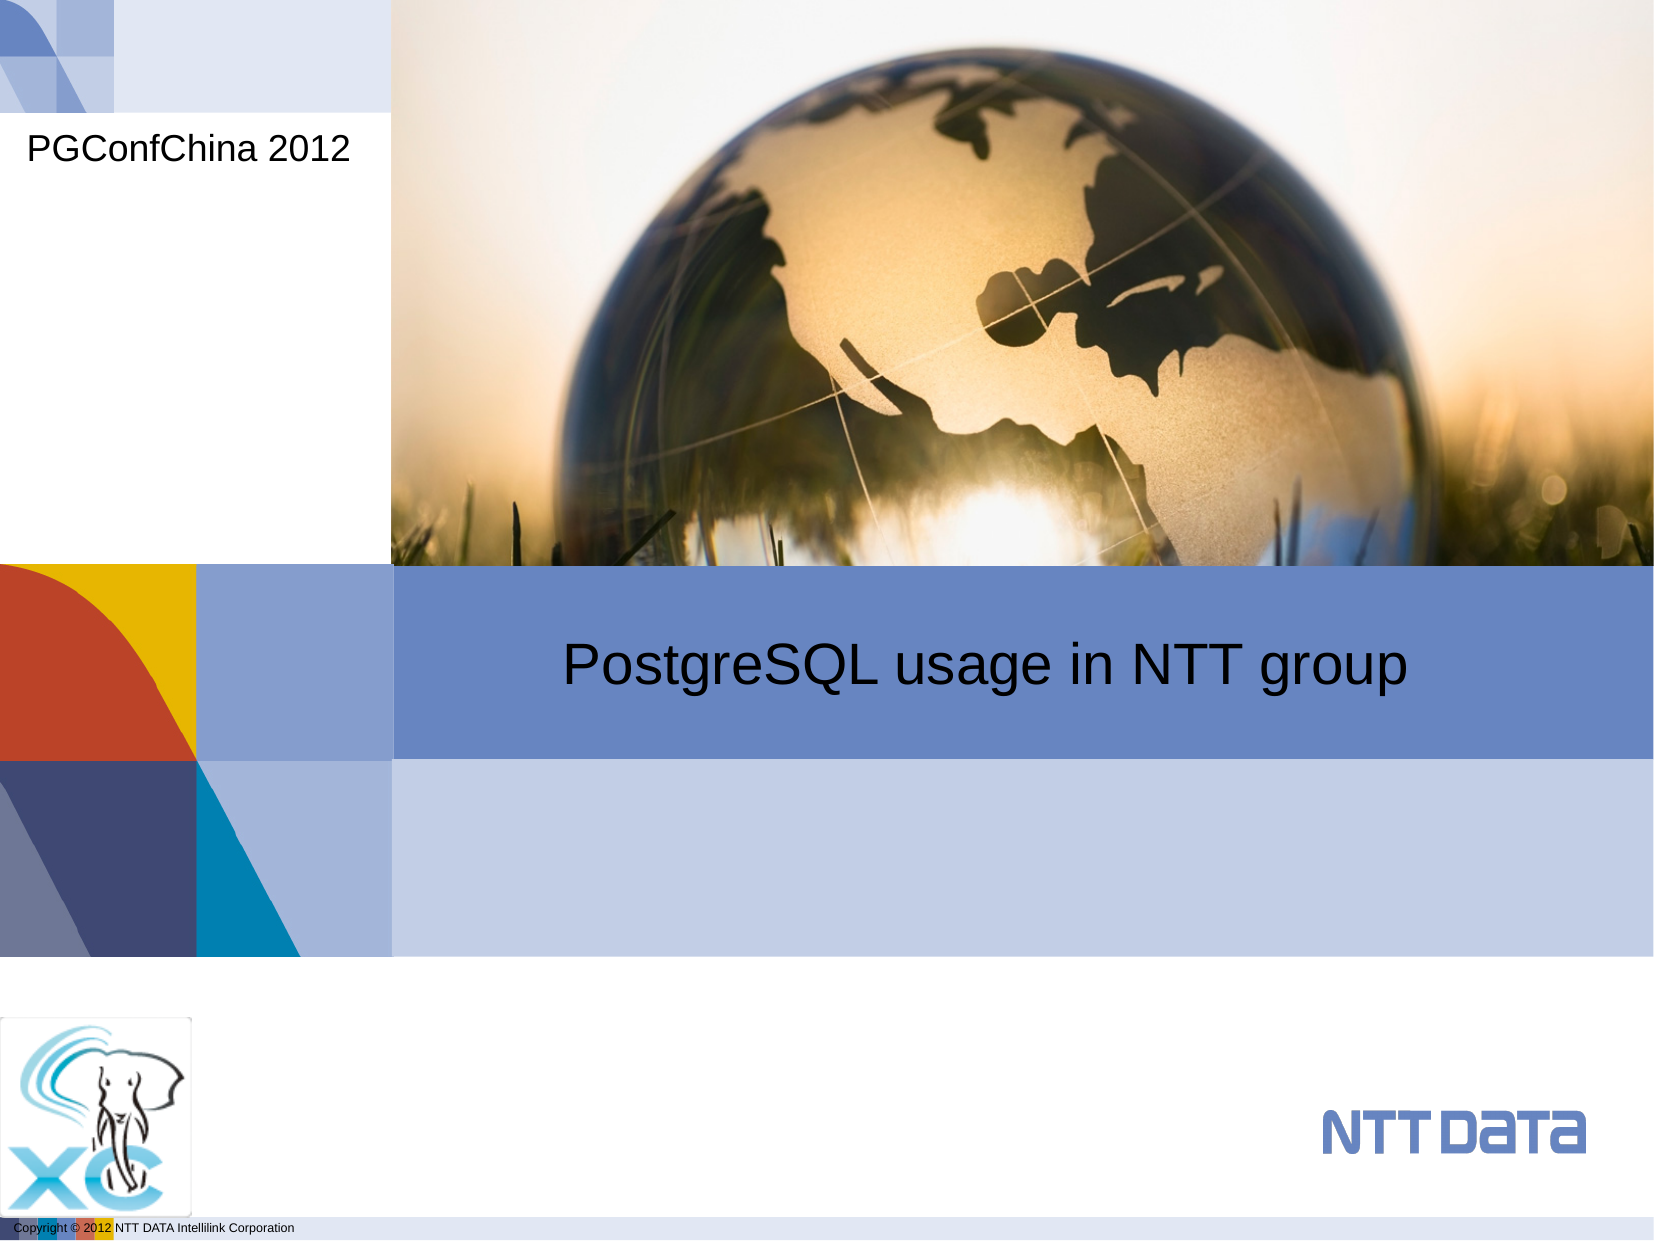

PGConfChina 2012
# PostgreSQL usage in NTT group